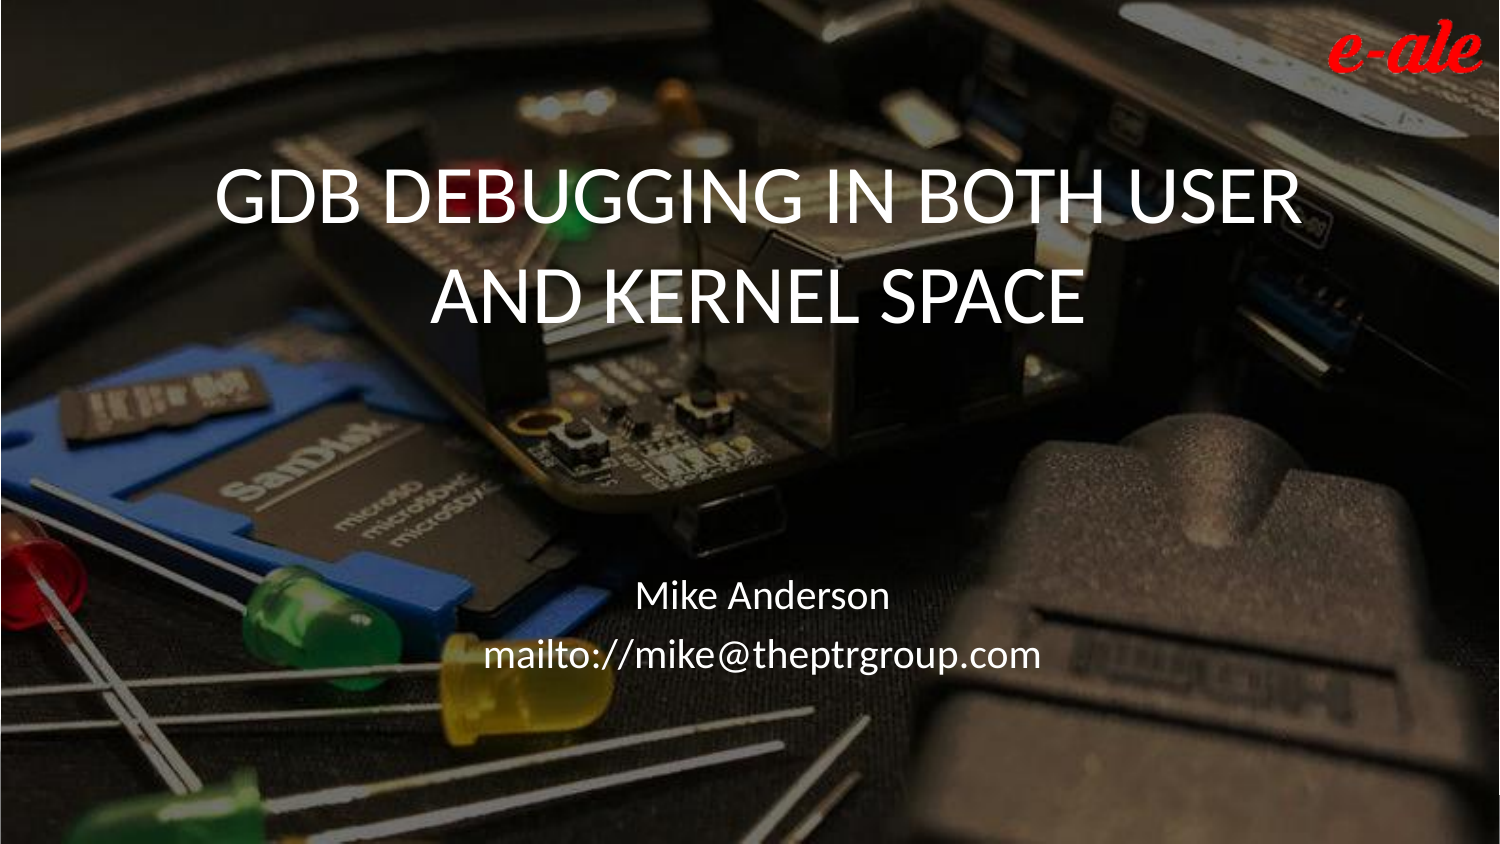

# GDB Debugging in Both User and Kernel Space
Mike Anderson
mailto://mike@theptrgroup.com